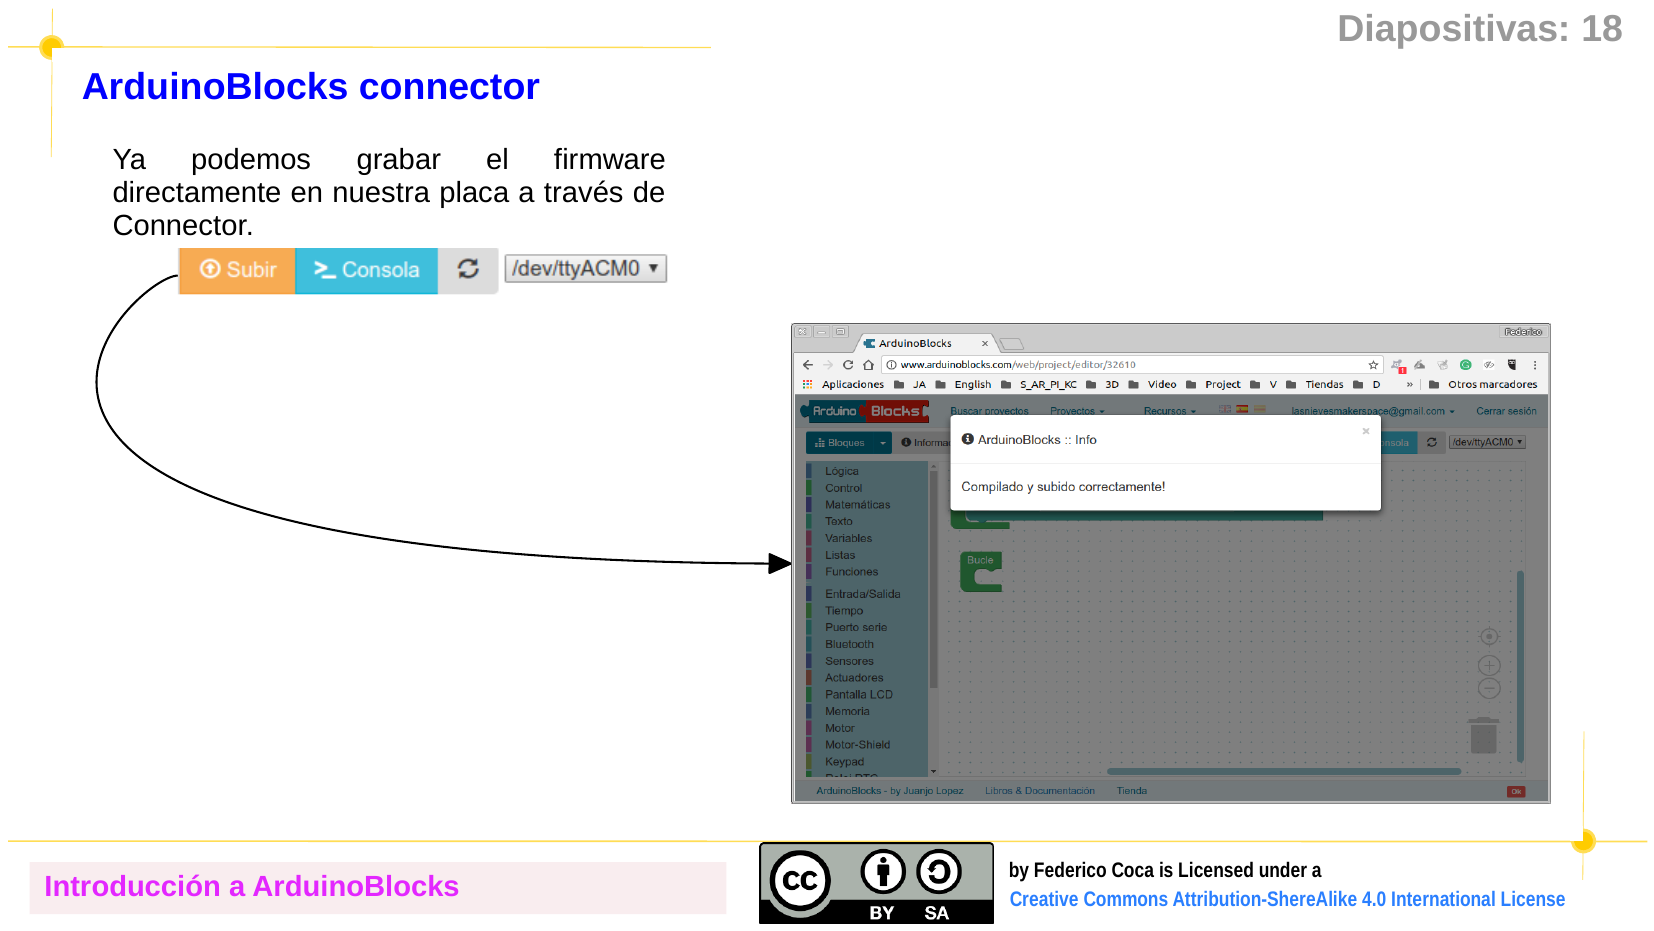

Diapositivas: 18
ArduinoBlocks connector
Ya podemos grabar el firmware directamente en nuestra placa a través de Connector.
Introducción a ArduinoBlocks